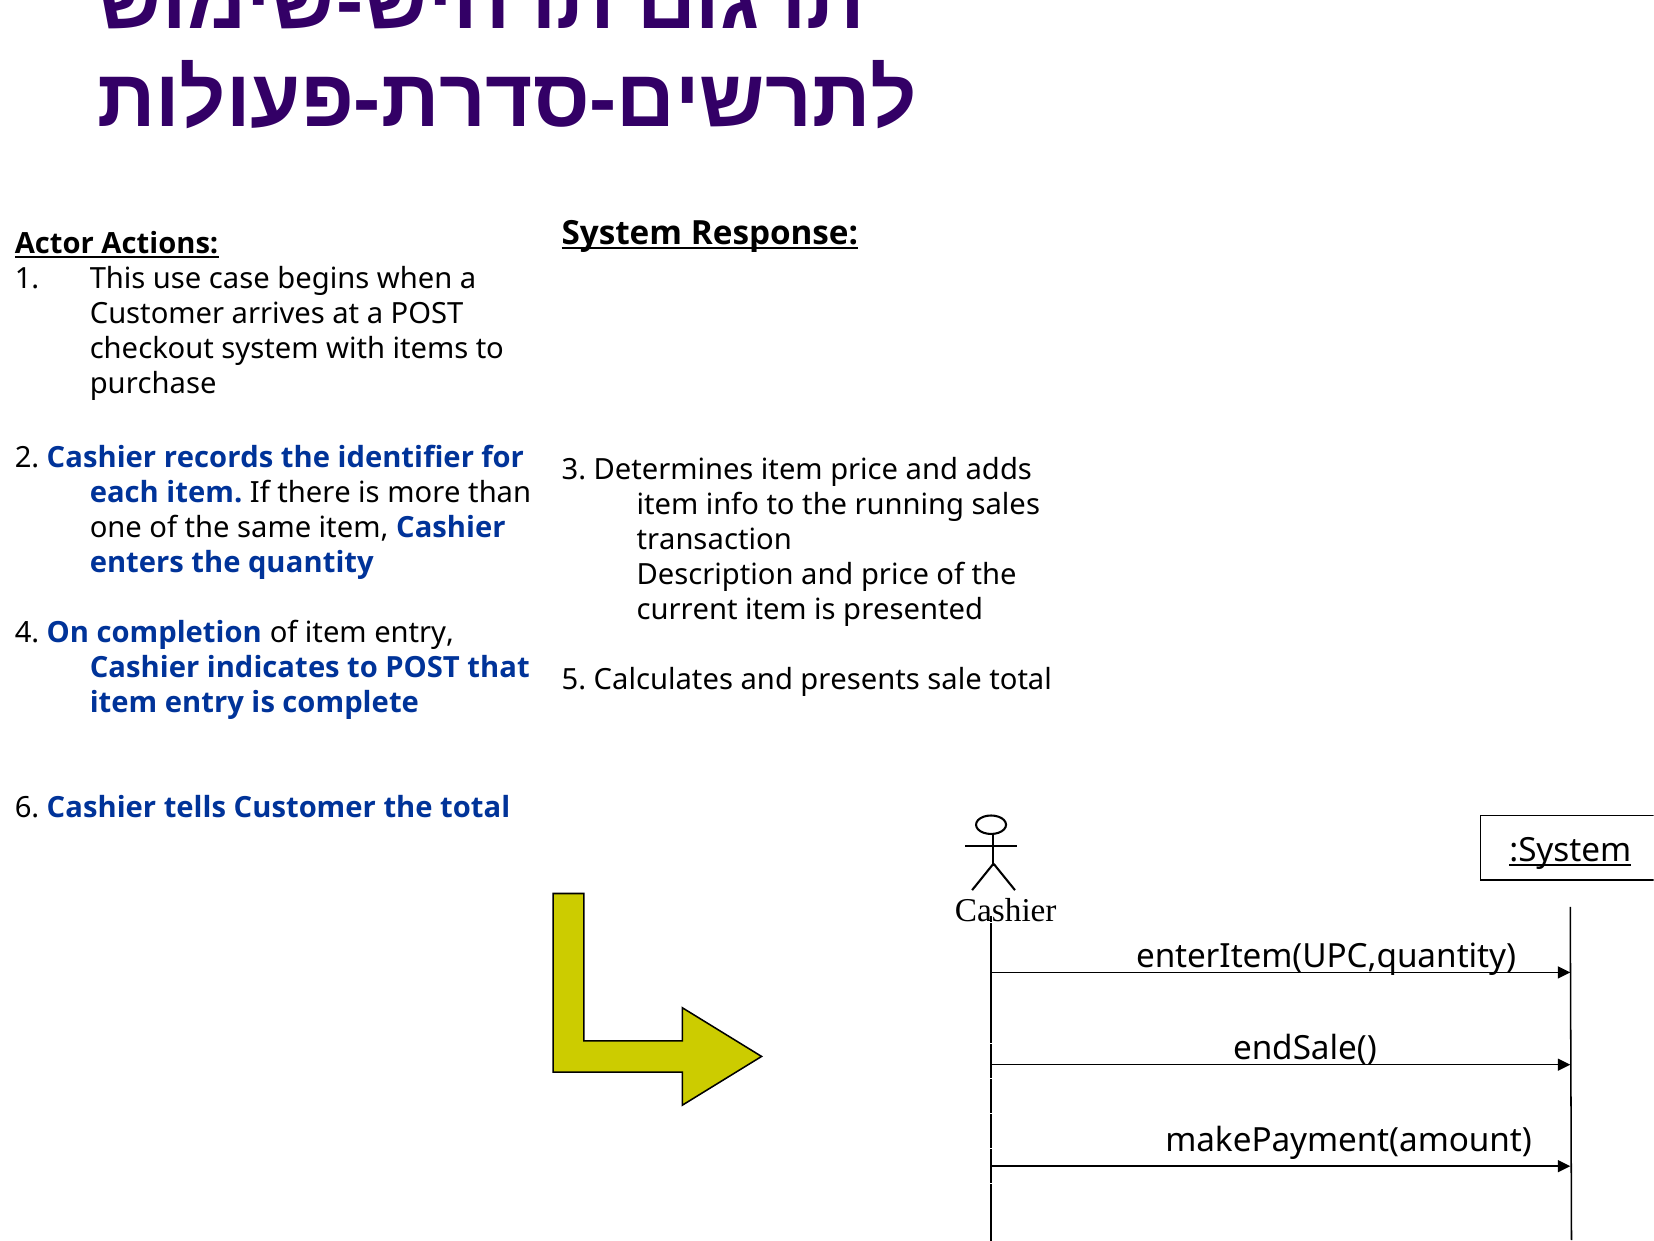

# תרגום תרחיש-שימוש לתרשים-סדרת-פעולות
System Response:
3. Determines item price and adds item info to the running sales transaction
	Description and price of the current item is presented
5. Calculates and presents sale total
Actor Actions:
This use case begins when a Customer arrives at a POST checkout system with items to purchase
2. Cashier records the identifier for each item. If there is more than one of the same item, Cashier enters the quantity
4. On completion of item entry, Cashier indicates to POST that item entry is complete
6. Cashier tells Customer the total
Cashier
:System
enterItem(UPC,quantity)
endSale()
makePayment(amount)